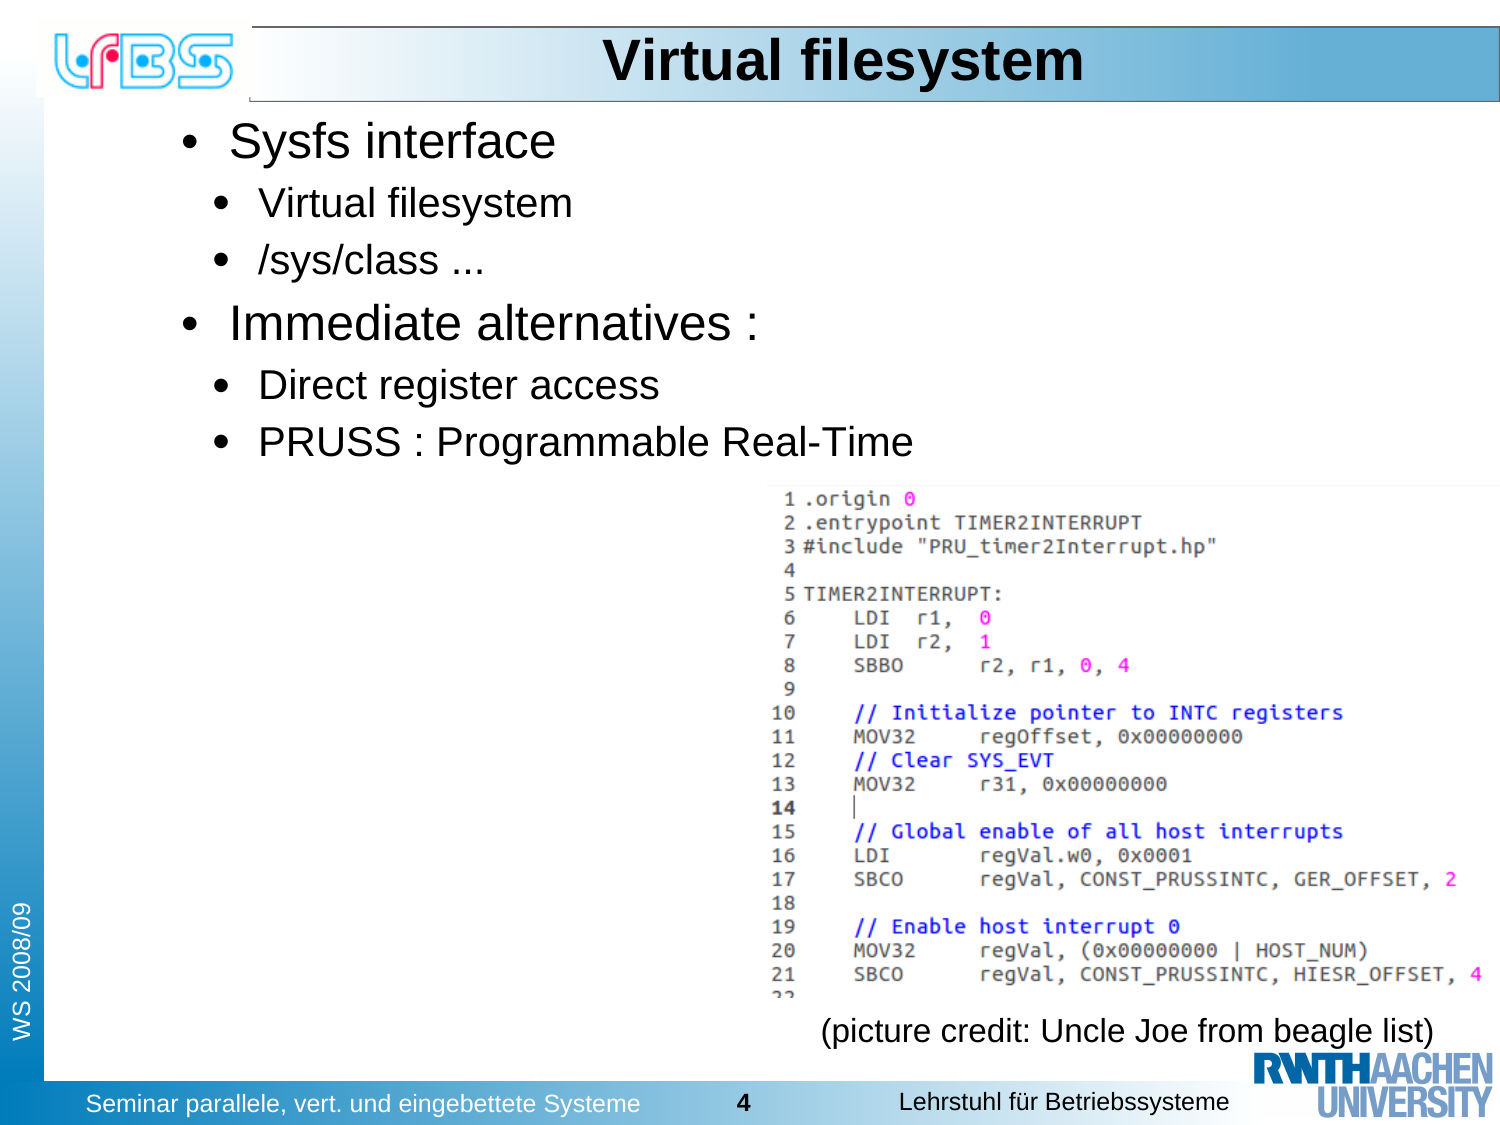

# Virtual filesystem
Sysfs interface
Virtual filesystem
/sys/class ...
Immediate alternatives :
Direct register access
PRUSS : Programmable Real-Time
 (picture credit: Uncle Joe from beagle list)